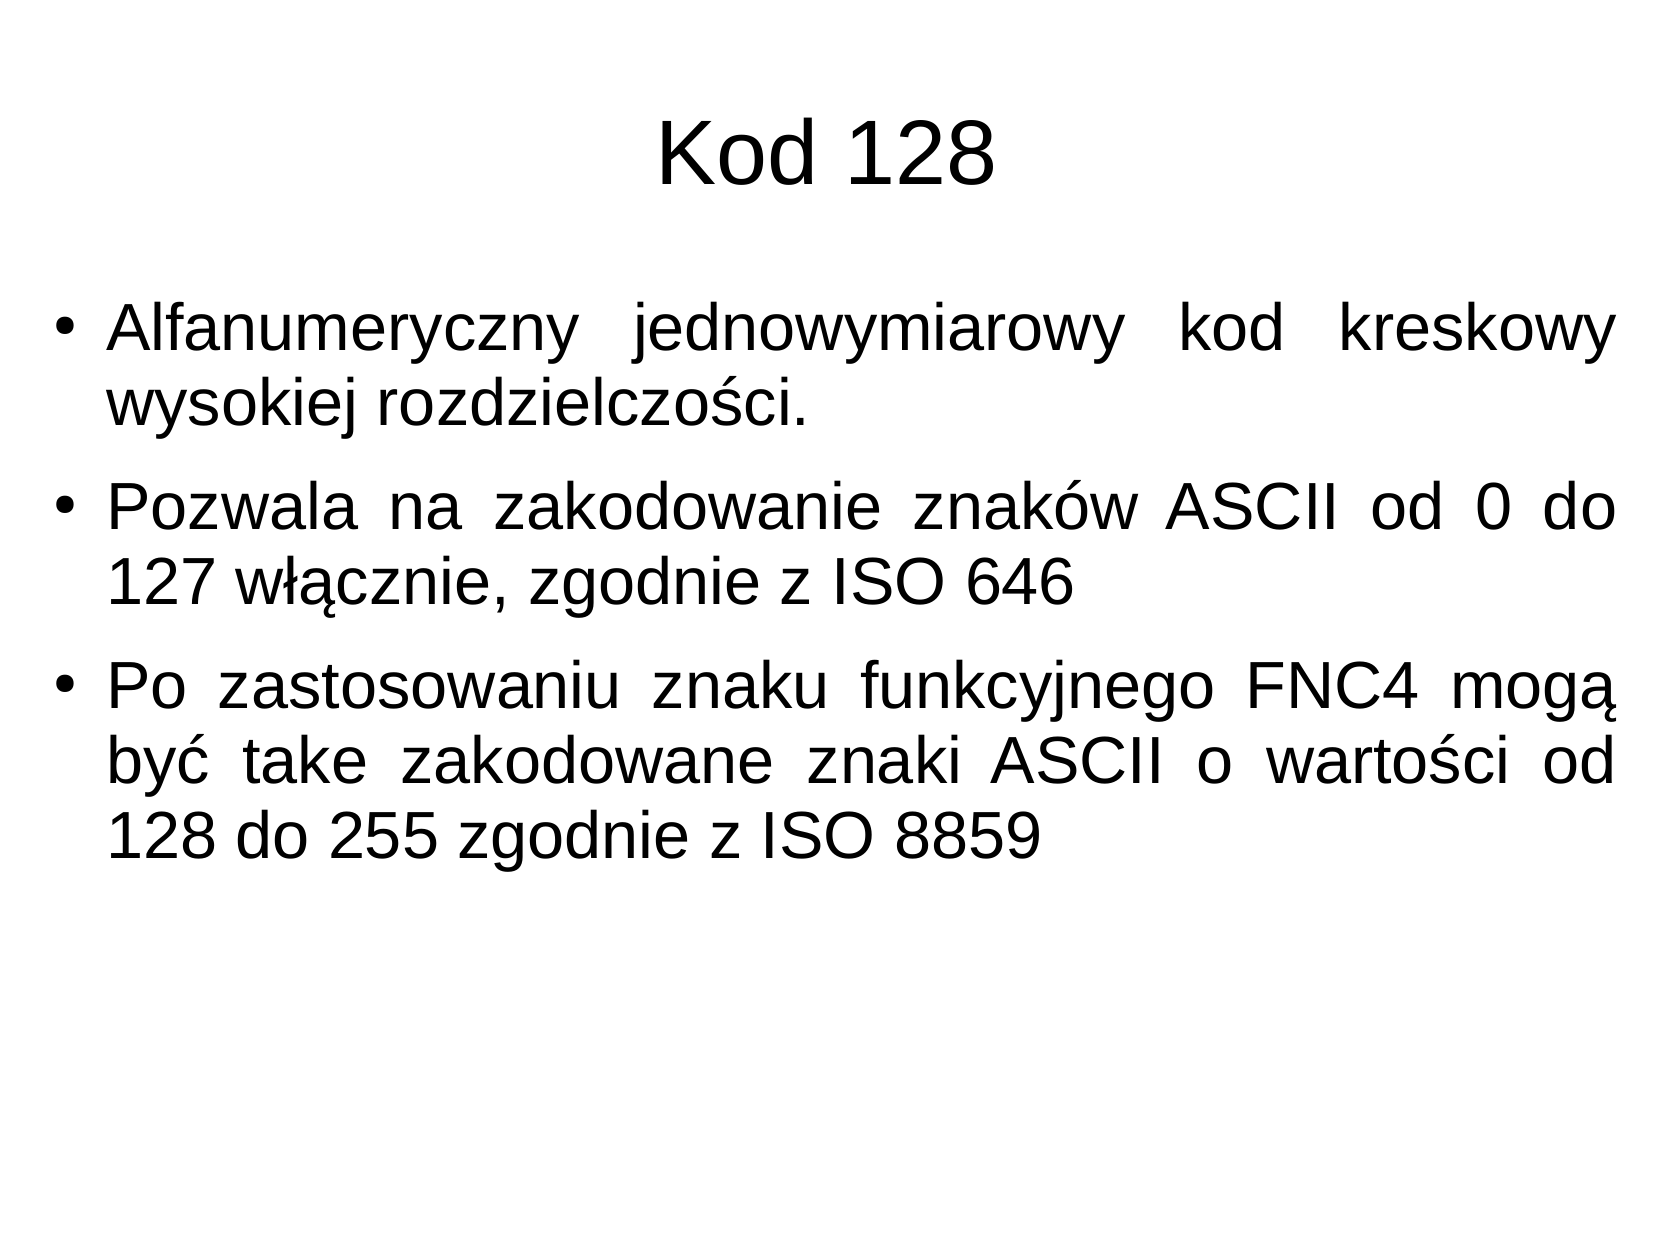

# Kod 128
Alfanumeryczny jednowymiarowy kod kreskowy wysokiej rozdzielczości.
Pozwala na zakodowanie znaków ASCII od 0 do 127 włącznie, zgodnie z ISO 646
Po zastosowaniu znaku funkcyjnego FNC4 mogą być take zakodowane znaki ASCII o wartości od 128 do 255 zgodnie z ISO 8859